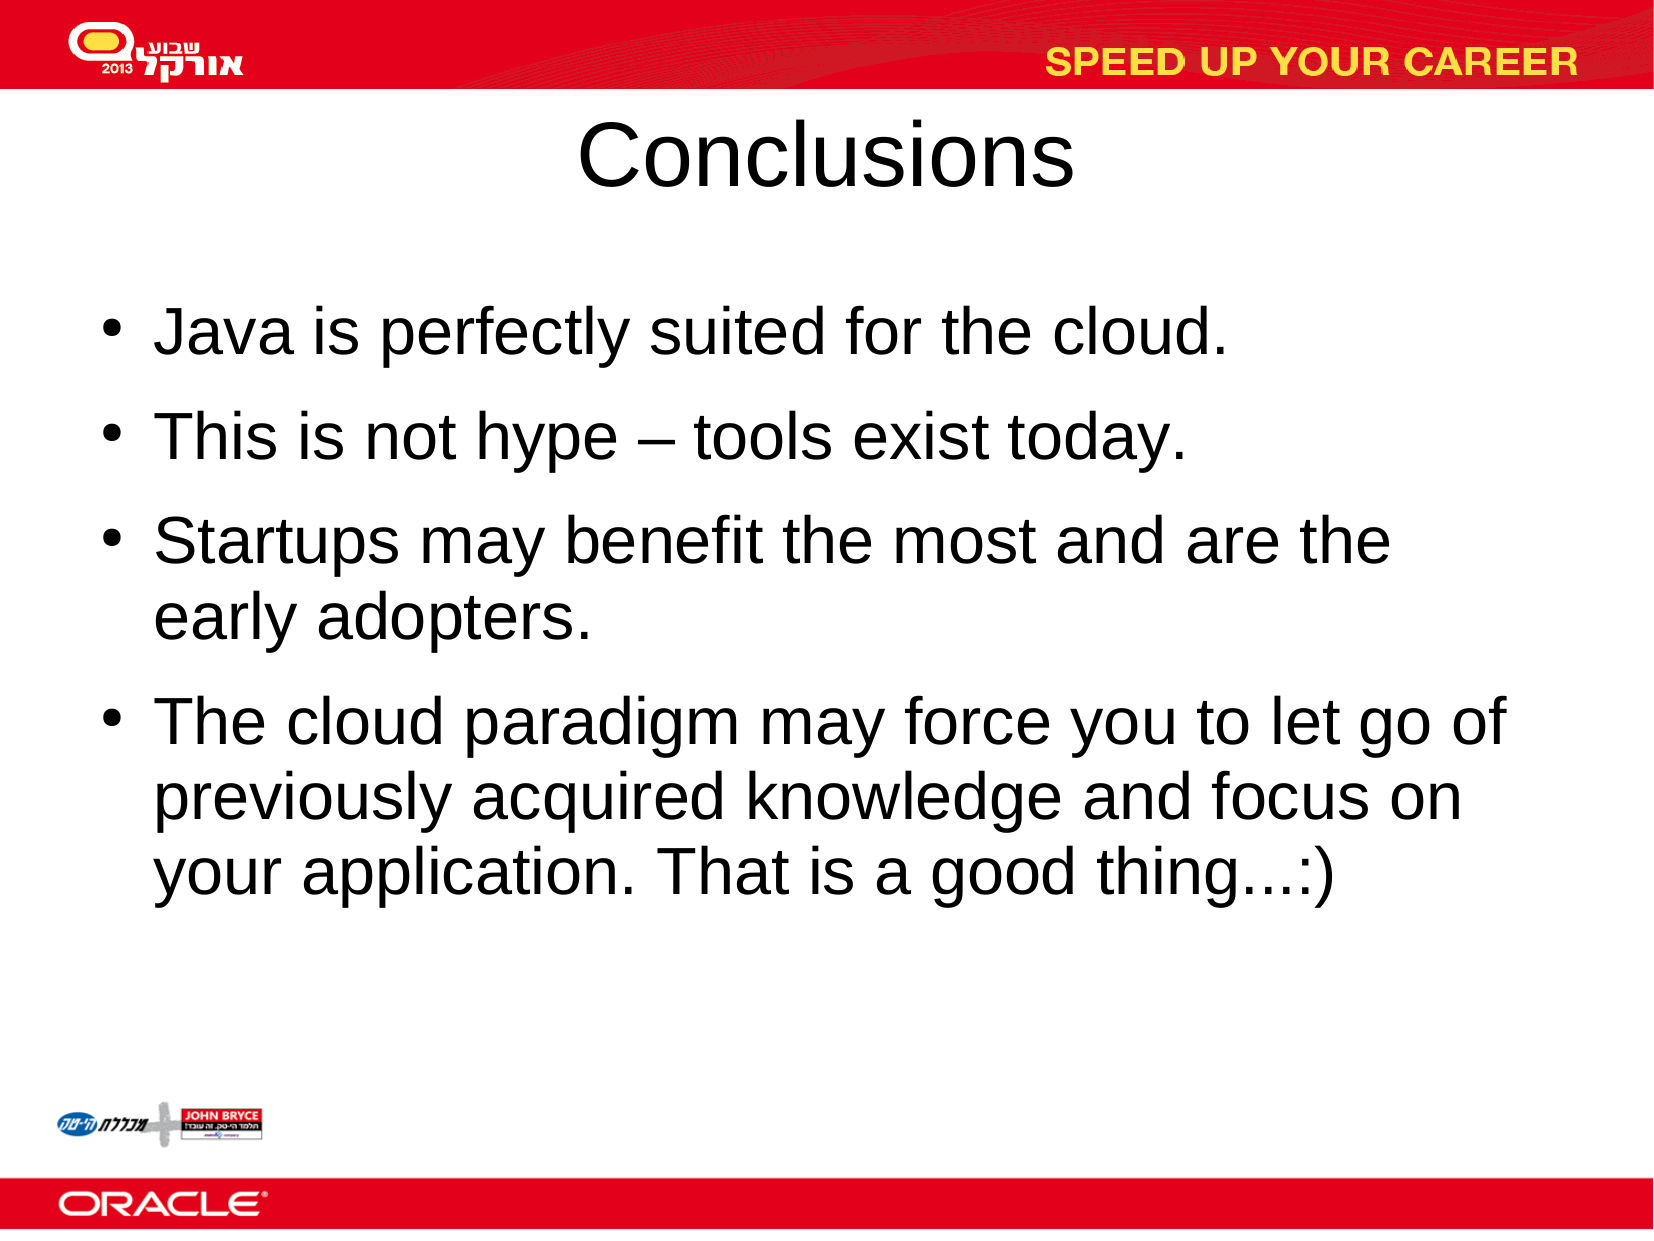

# Conclusions
Java is perfectly suited for the cloud.
This is not hype – tools exist today.
Startups may benefit the most and are the early adopters.
The cloud paradigm may force you to let go of previously acquired knowledge and focus on your application. That is a good thing...:)